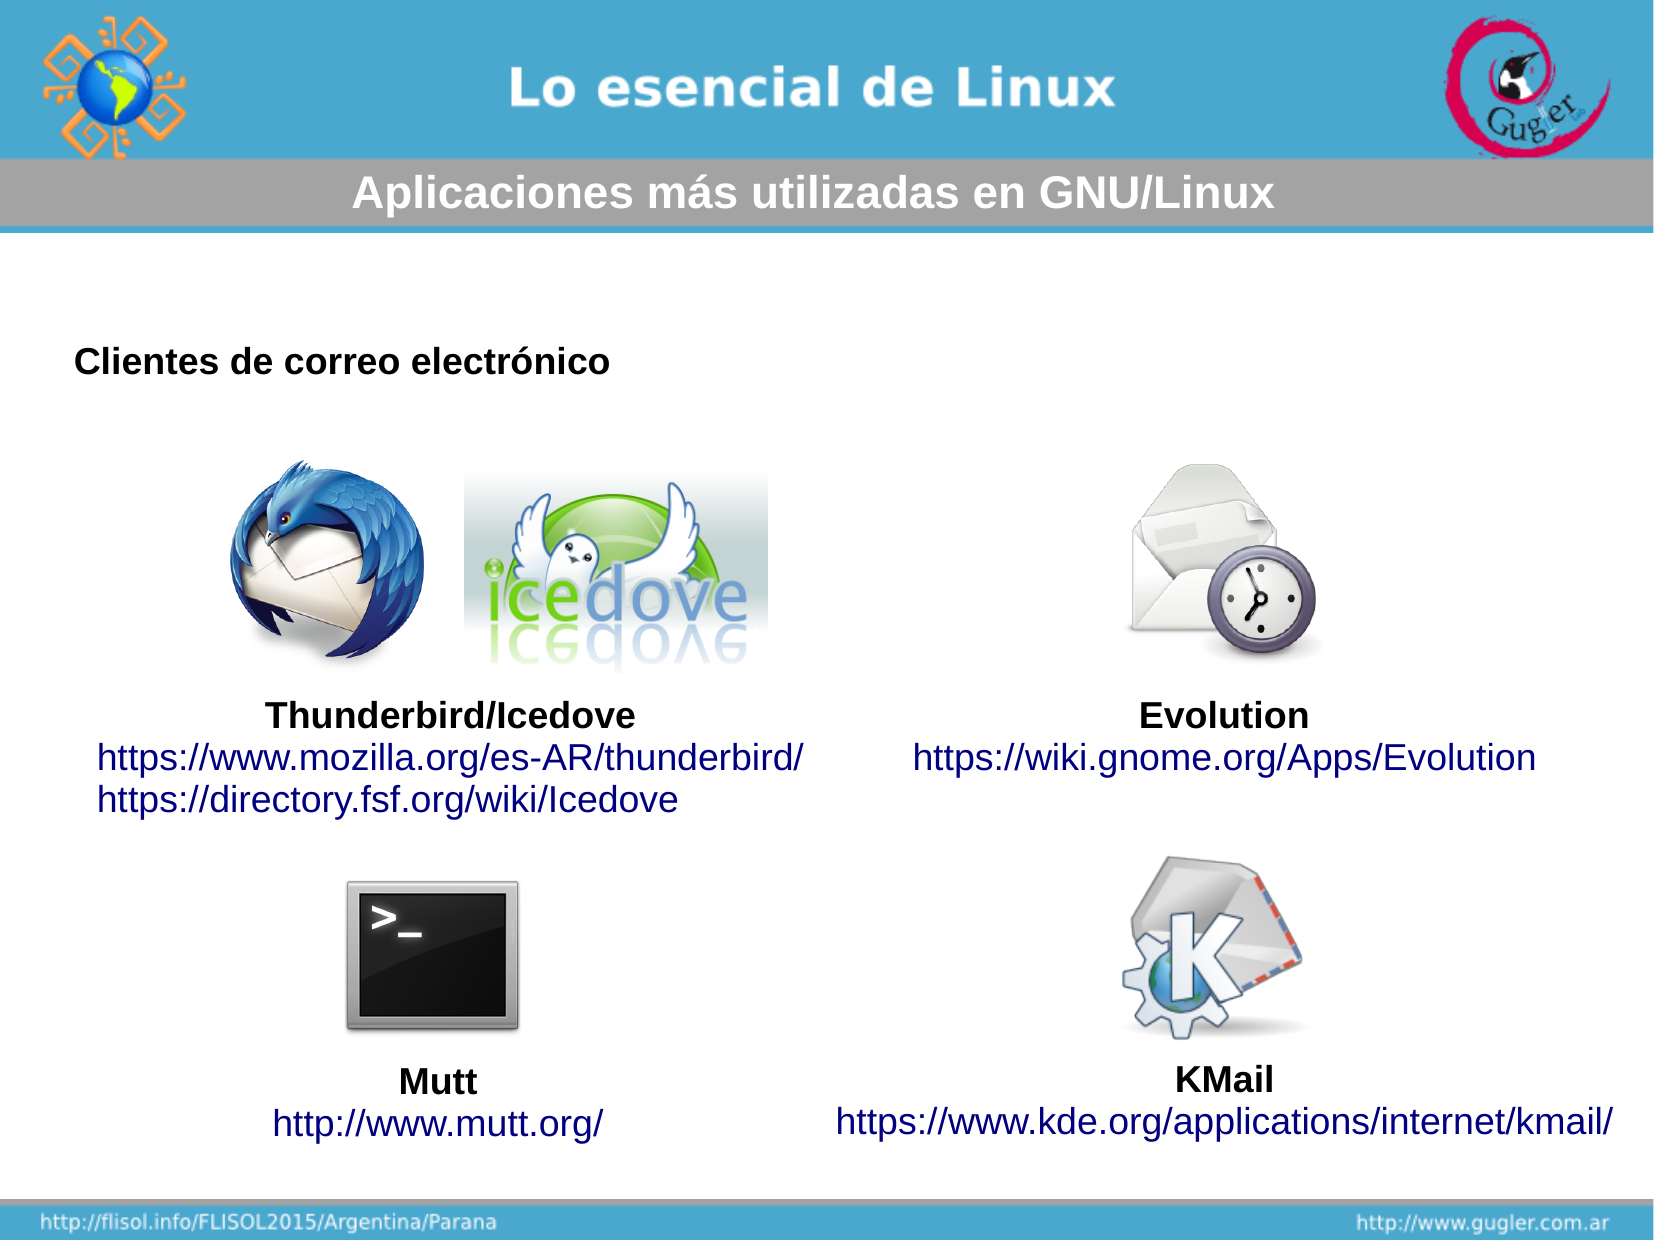

Aplicaciones más utilizadas en GNU/Linux
Clientes de correo electrónico
Thunderbird/Icedove
https://www.mozilla.org/es-AR/thunderbird/
https://directory.fsf.org/wiki/Icedove
Evolution
https://wiki.gnome.org/Apps/Evolution
KMail
https://www.kde.org/applications/internet/kmail/
Mutt
http://www.mutt.org/